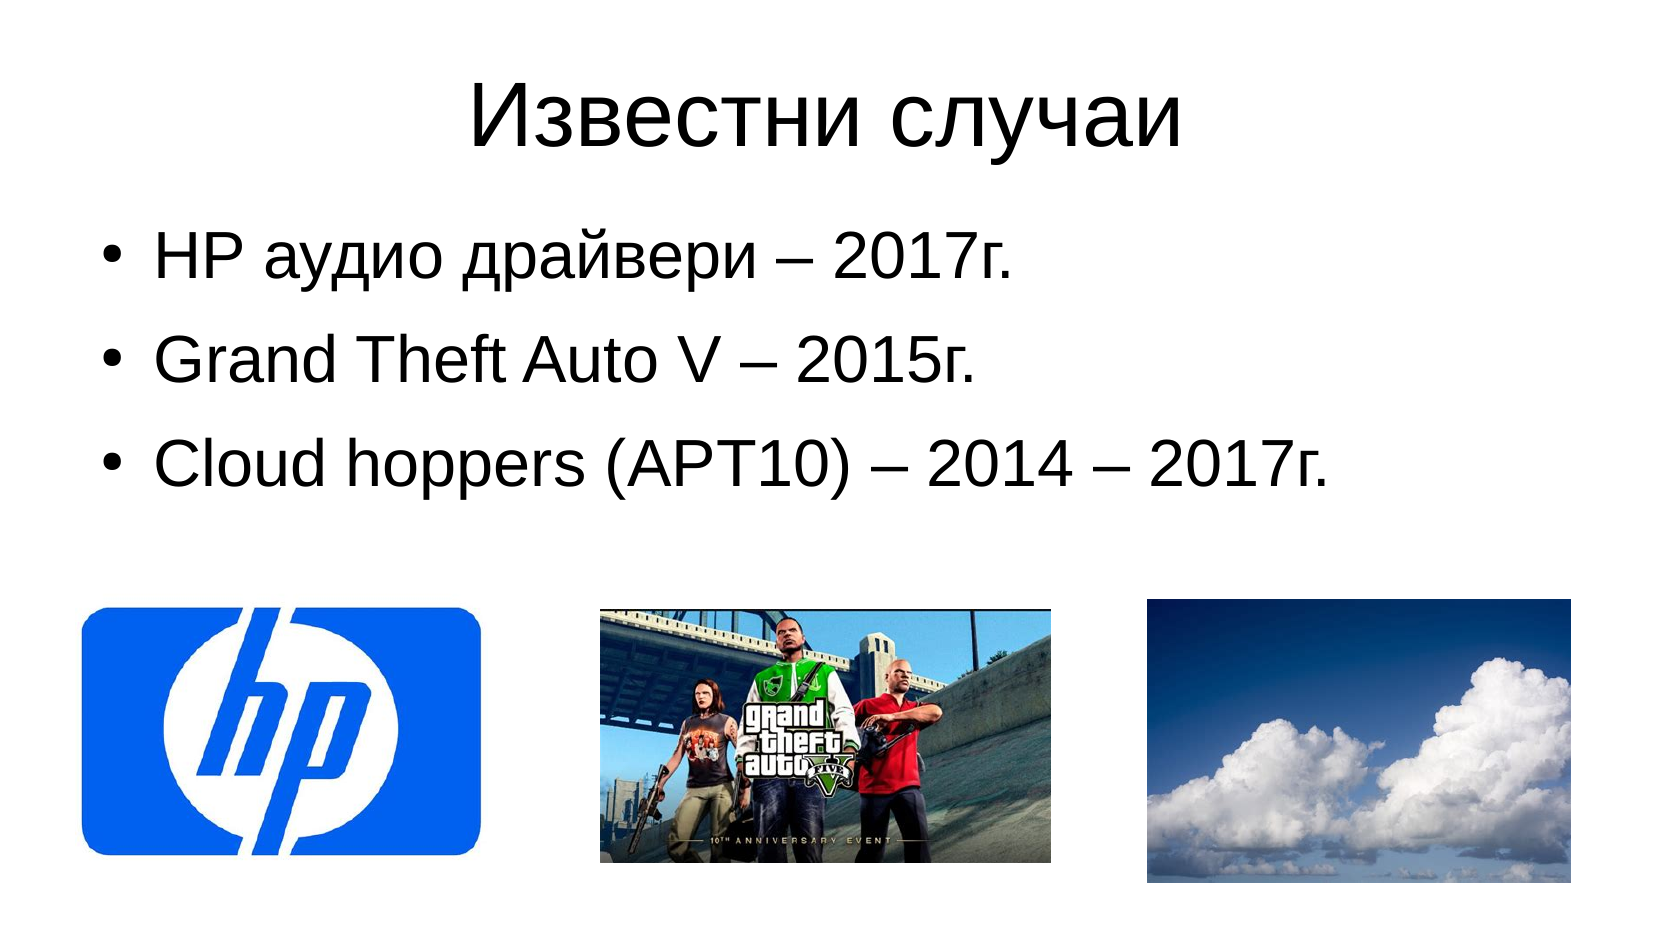

# Известни случаи
HP аудио драйвери – 2017г.
Grand Theft Auto V – 2015г.
Cloud hoppers (APT10) – 2014 – 2017г.